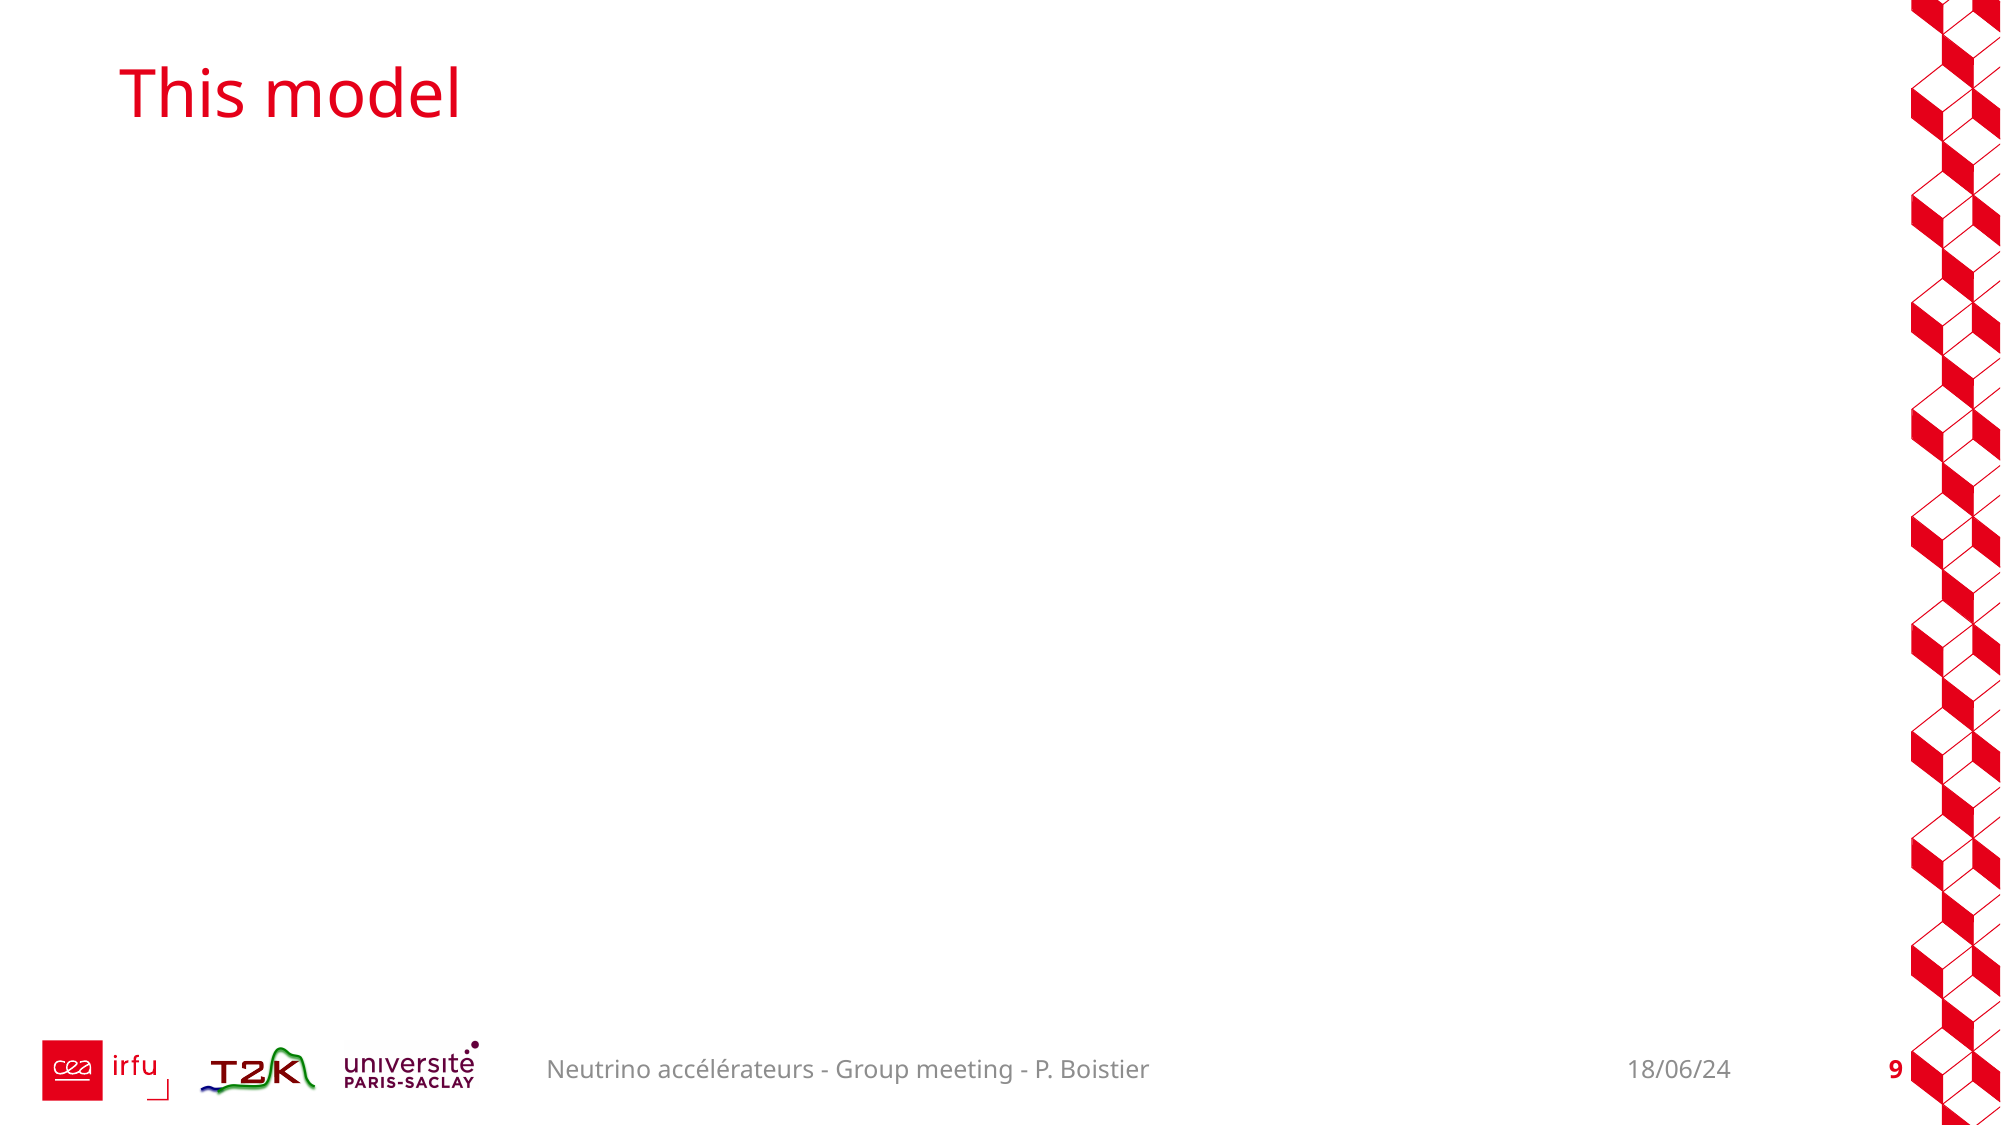

# This model
Neutrino accélérateurs - Group meeting - P. Boistier
18/06/24
9